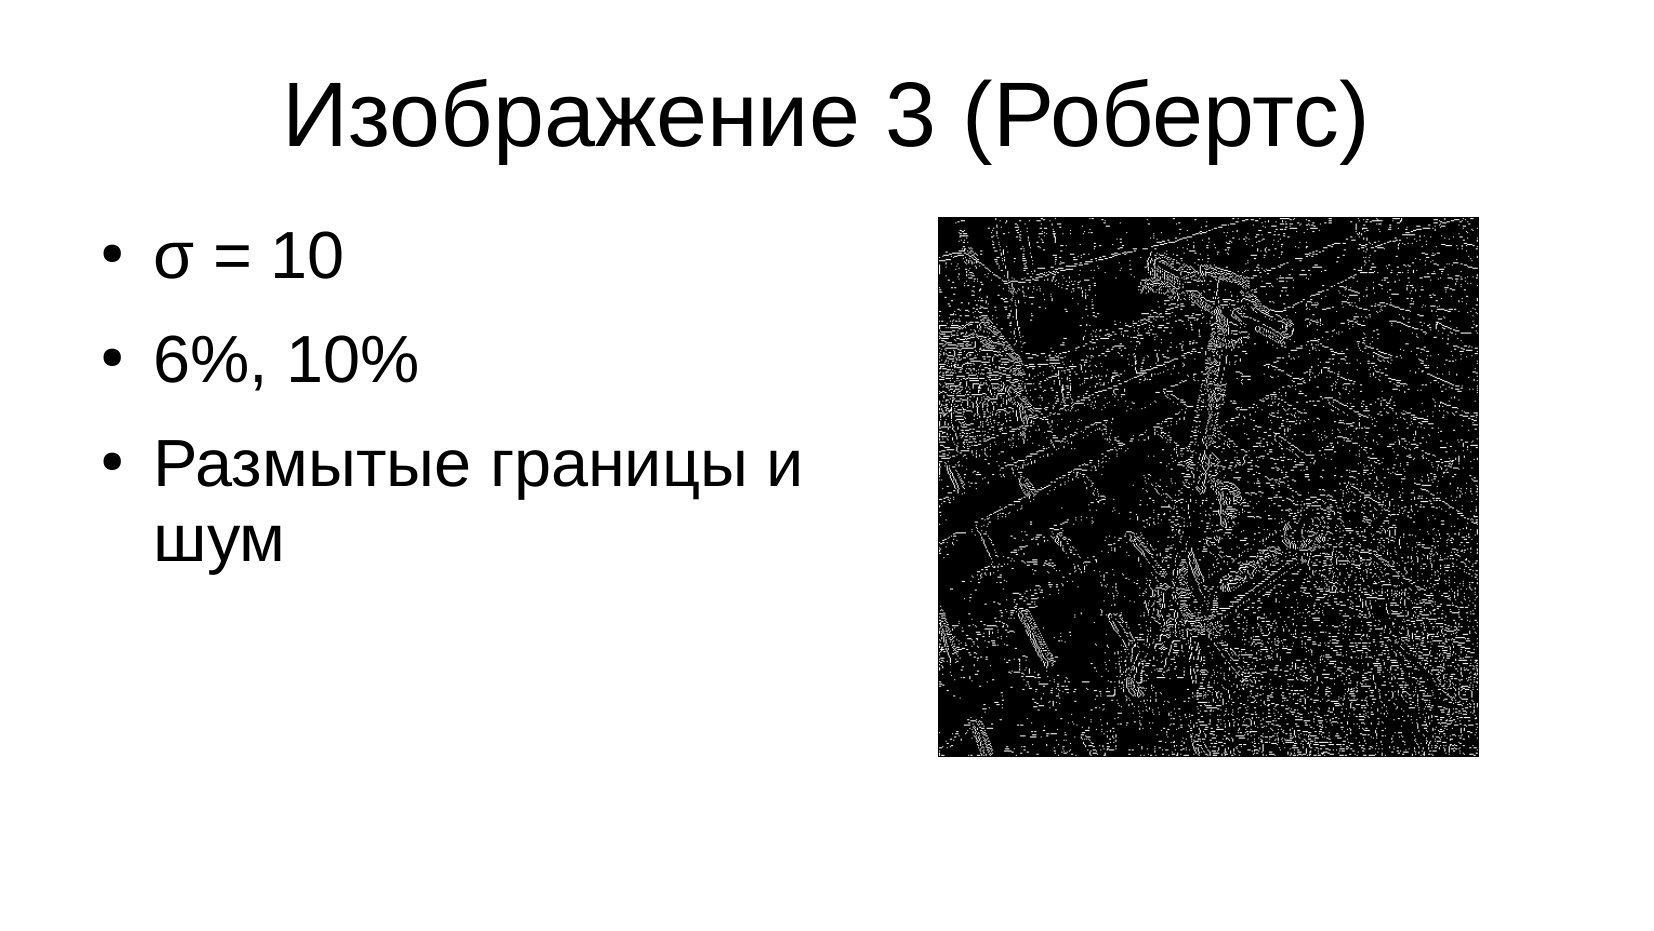

# Изображение 3 (Робертс)
σ = 10
6%, 10%
Размытые границы и шум